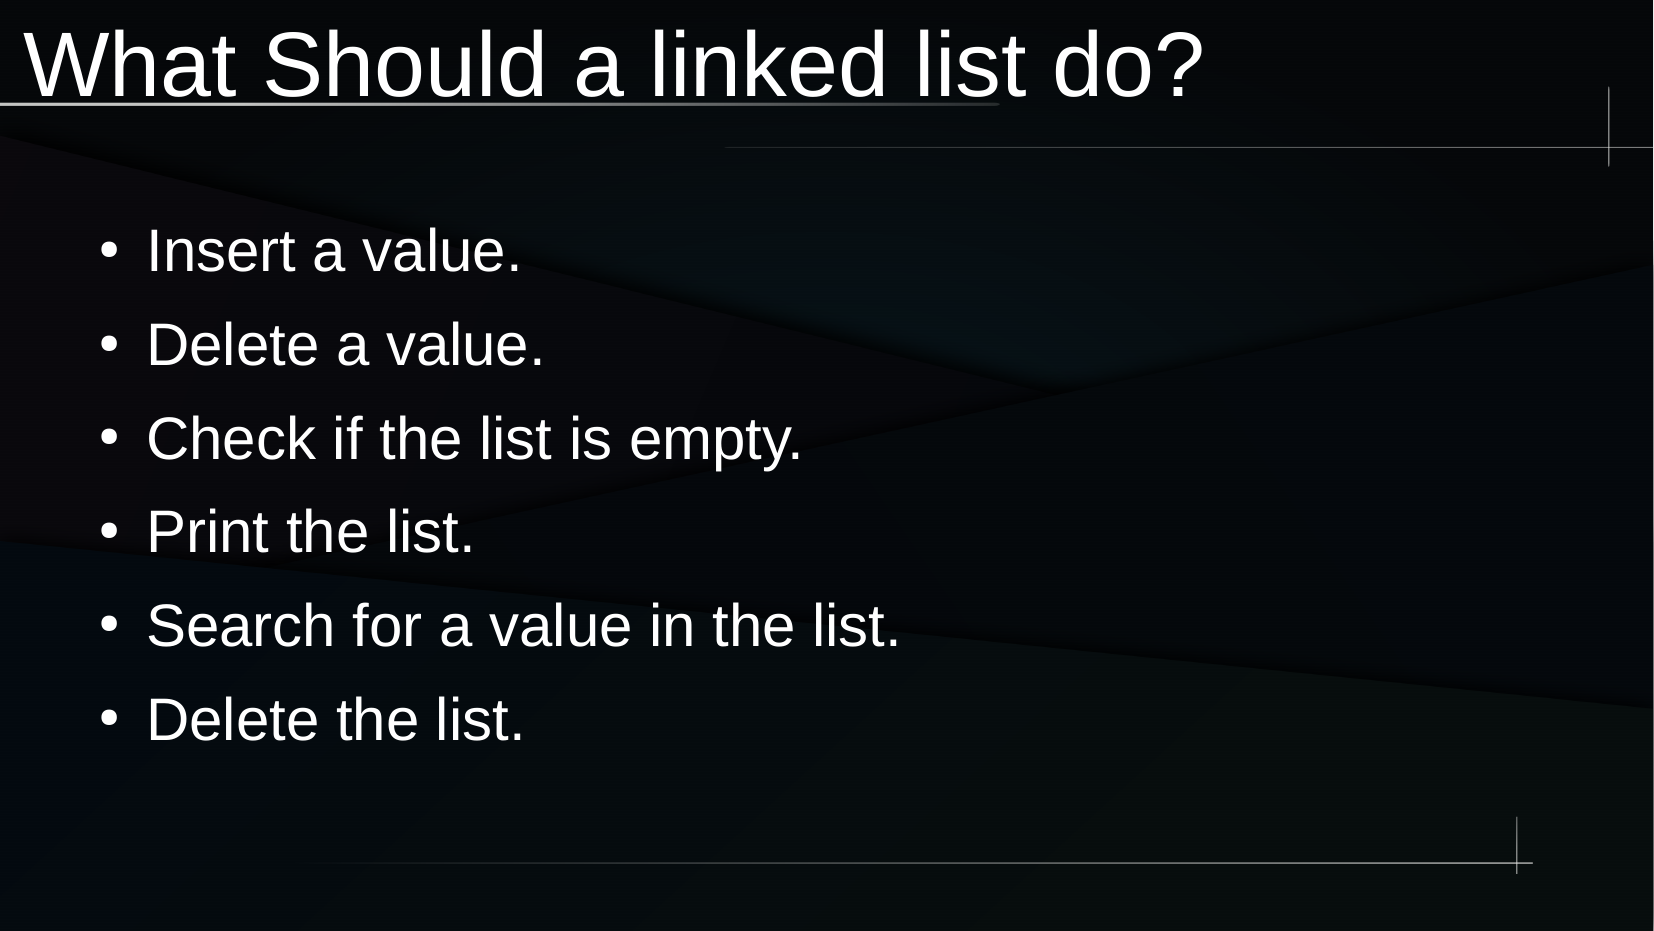

# What Should a linked list do?
Insert a value.
Delete a value.
Check if the list is empty.
Print the list.
Search for a value in the list.
Delete the list.